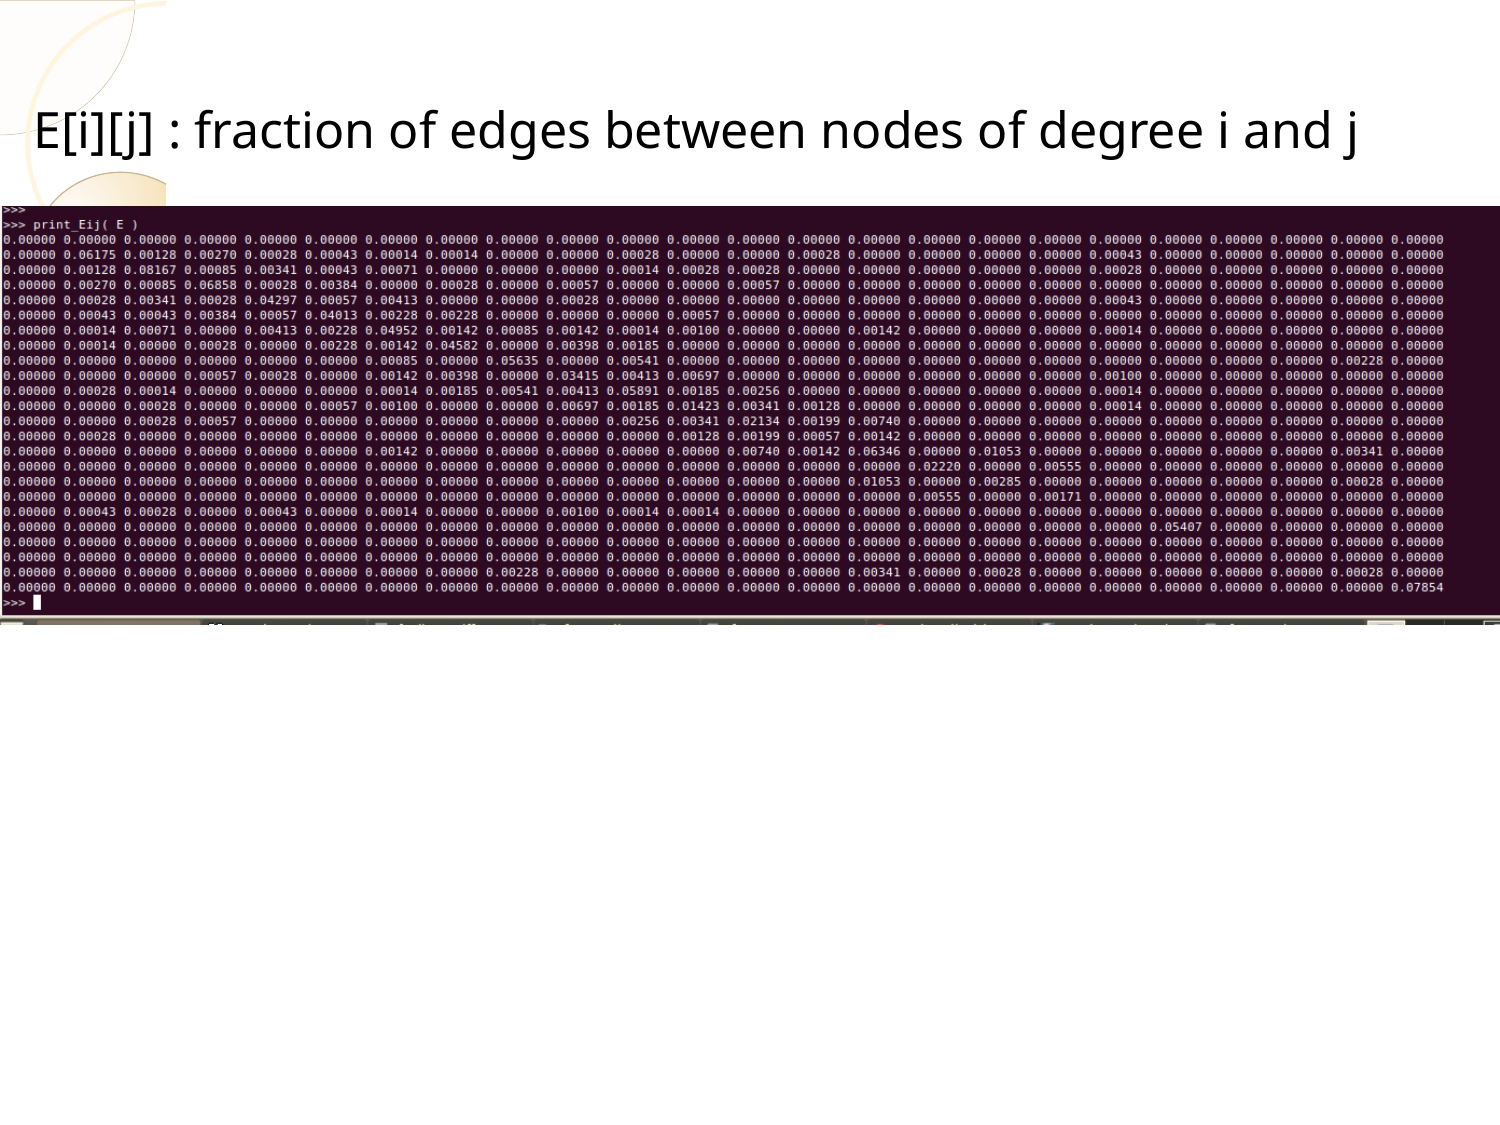

# E[i][j] : fraction of edges between nodes of degree i and j